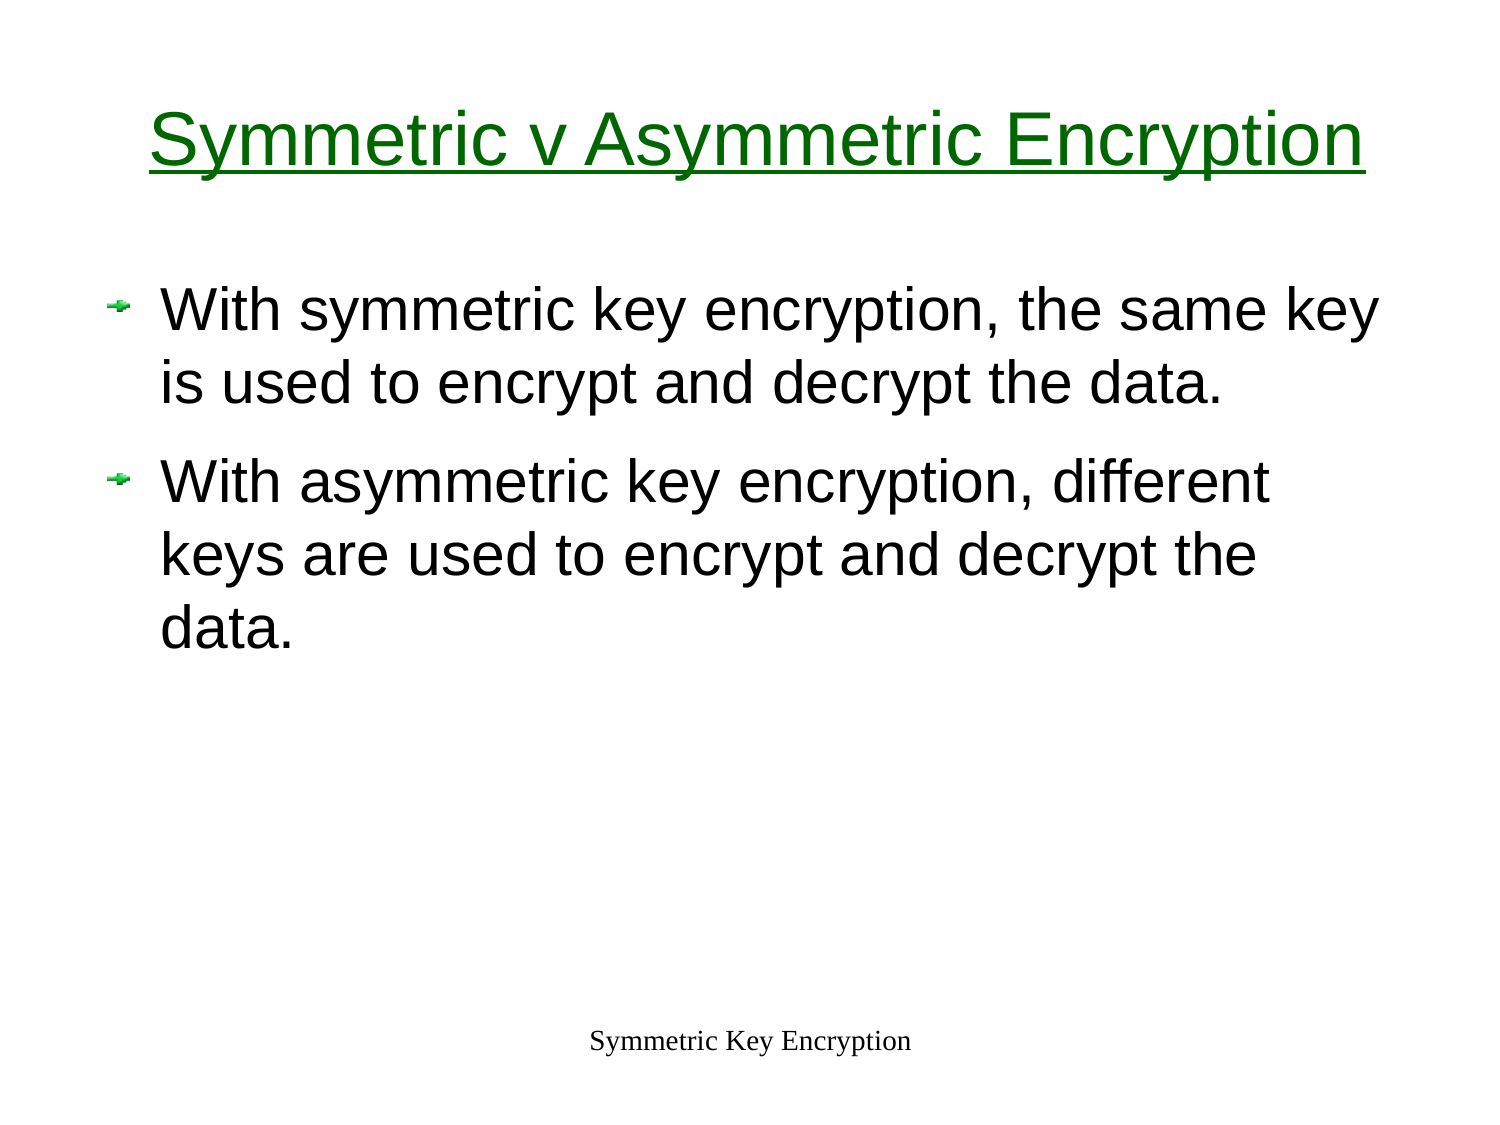

# Symmetric v Asymmetric Encryption
With symmetric key encryption, the same key is used to encrypt and decrypt the data.
With asymmetric key encryption, different keys are used to encrypt and decrypt the data.
Symmetric Key Encryption